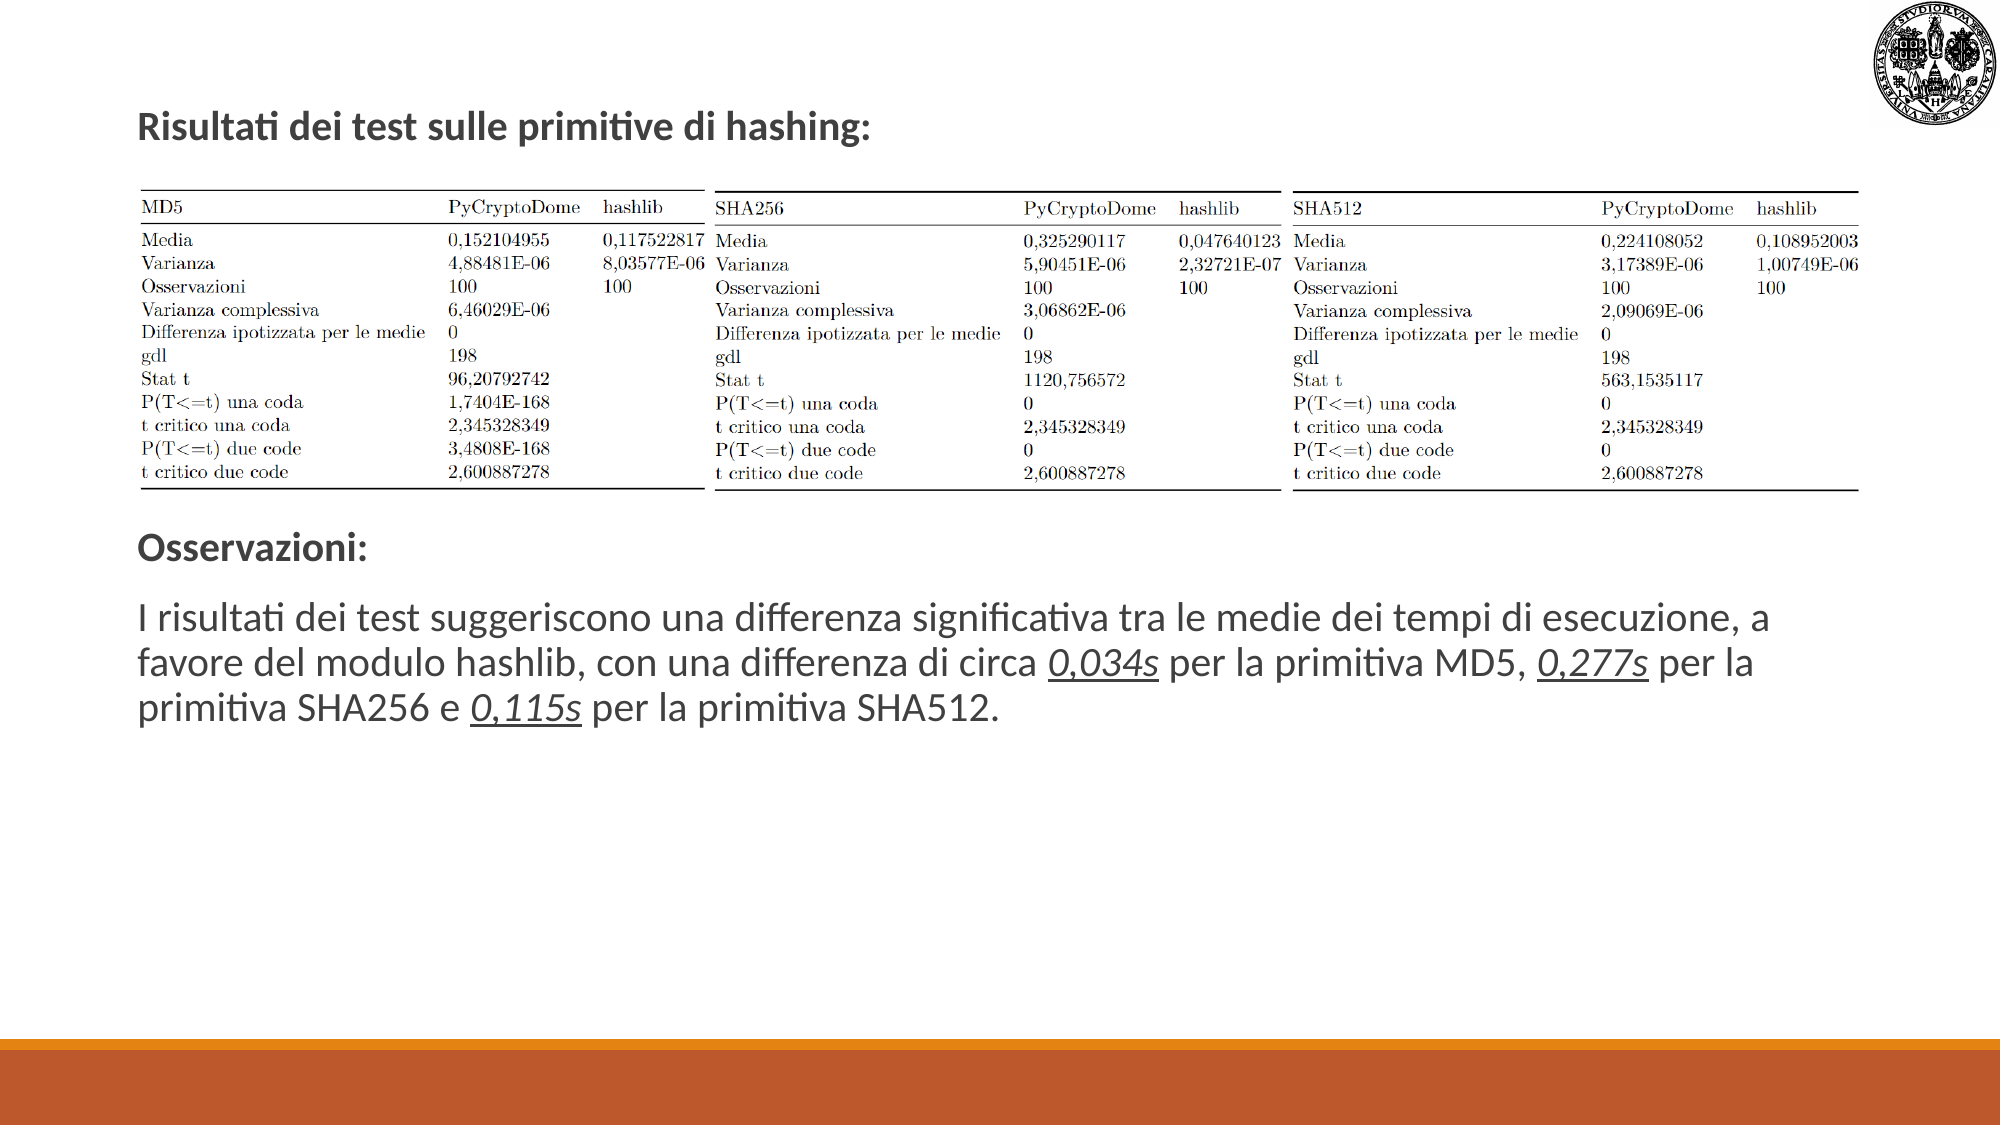

# Risultati dei test sulle primitive di hashing:
Osservazioni:
I risultati dei test suggeriscono una differenza significativa tra le medie dei tempi di esecuzione, a favore del modulo hashlib, con una differenza di circa 0,034s per la primitiva MD5, 0,277s per la primitiva SHA256 e 0,115s per la primitiva SHA512.